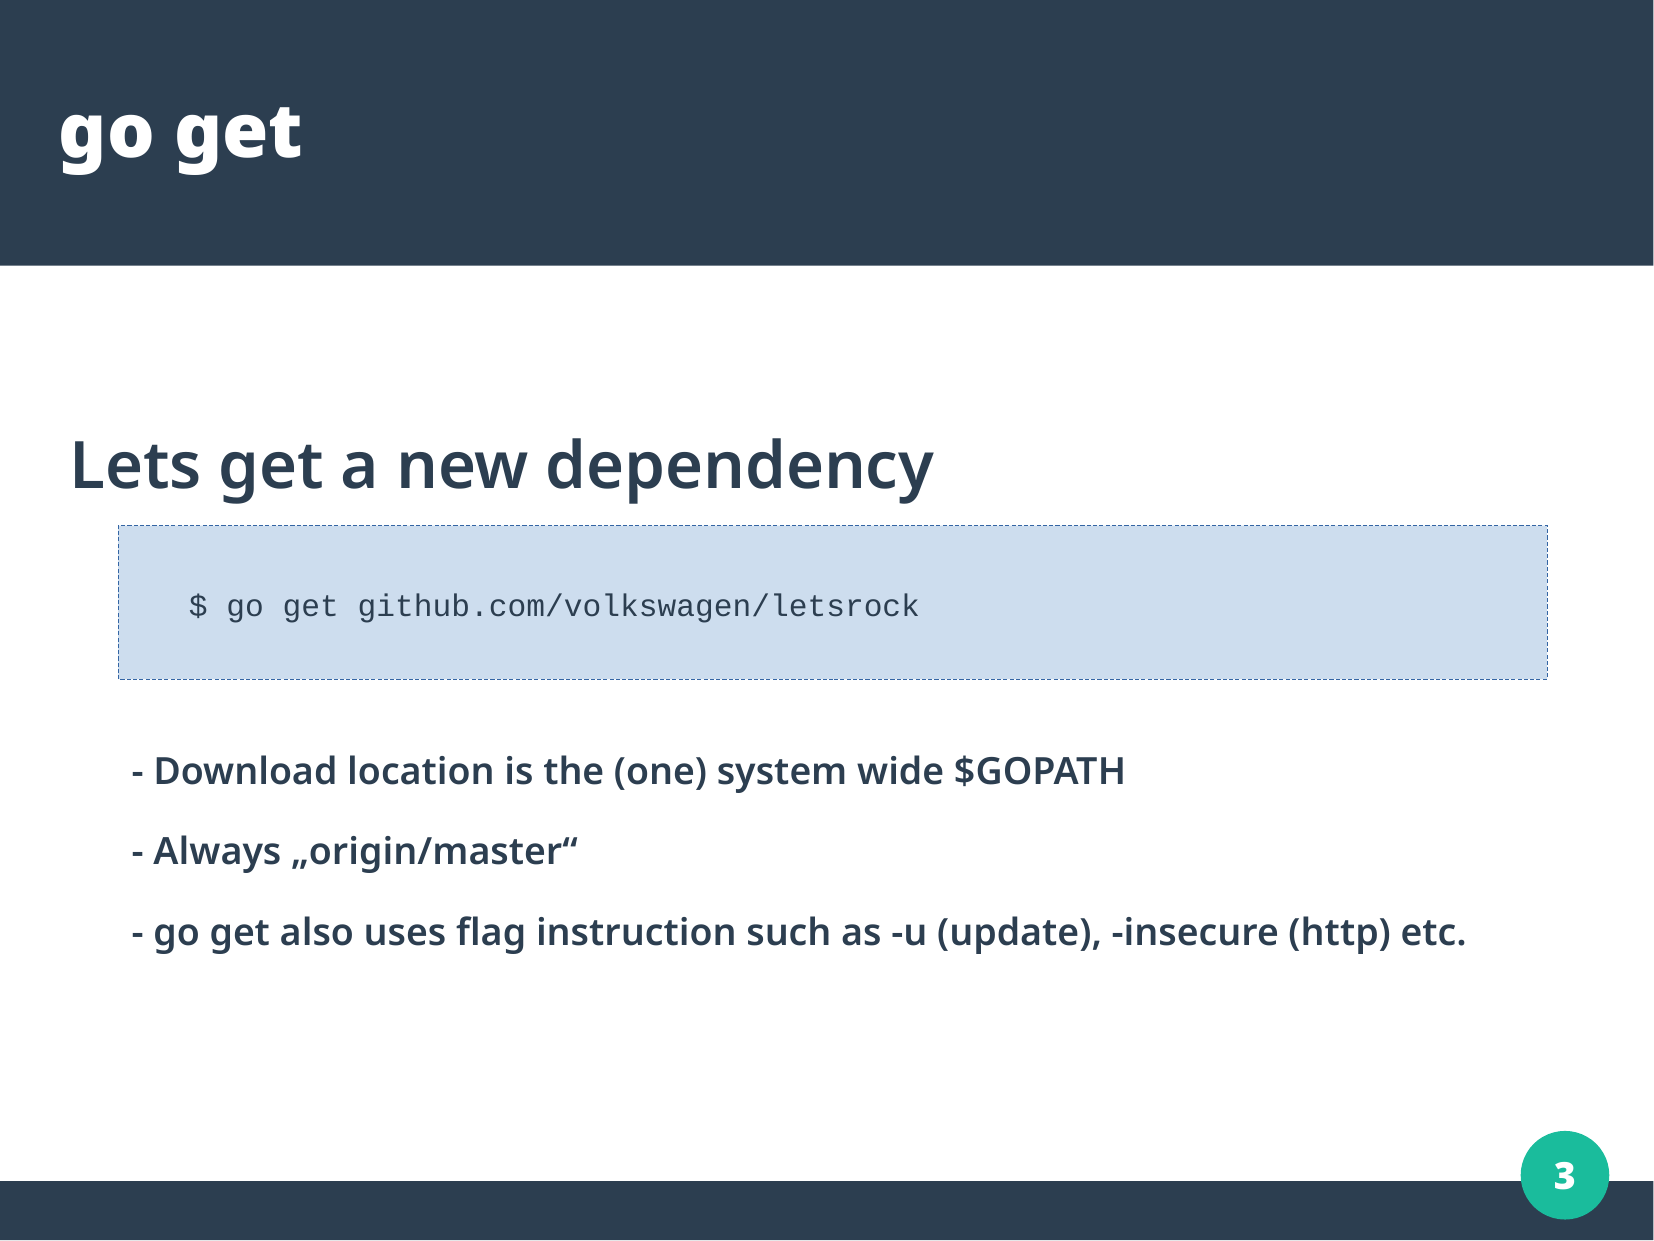

# go get
Lets get a new dependency
$ go get github.com/volkswagen/letsrock
 - Download location is the (one) system wide $GOPATH
 - Always „origin/master“
 - go get also uses flag instruction such as -u (update), -insecure (http) etc.
3